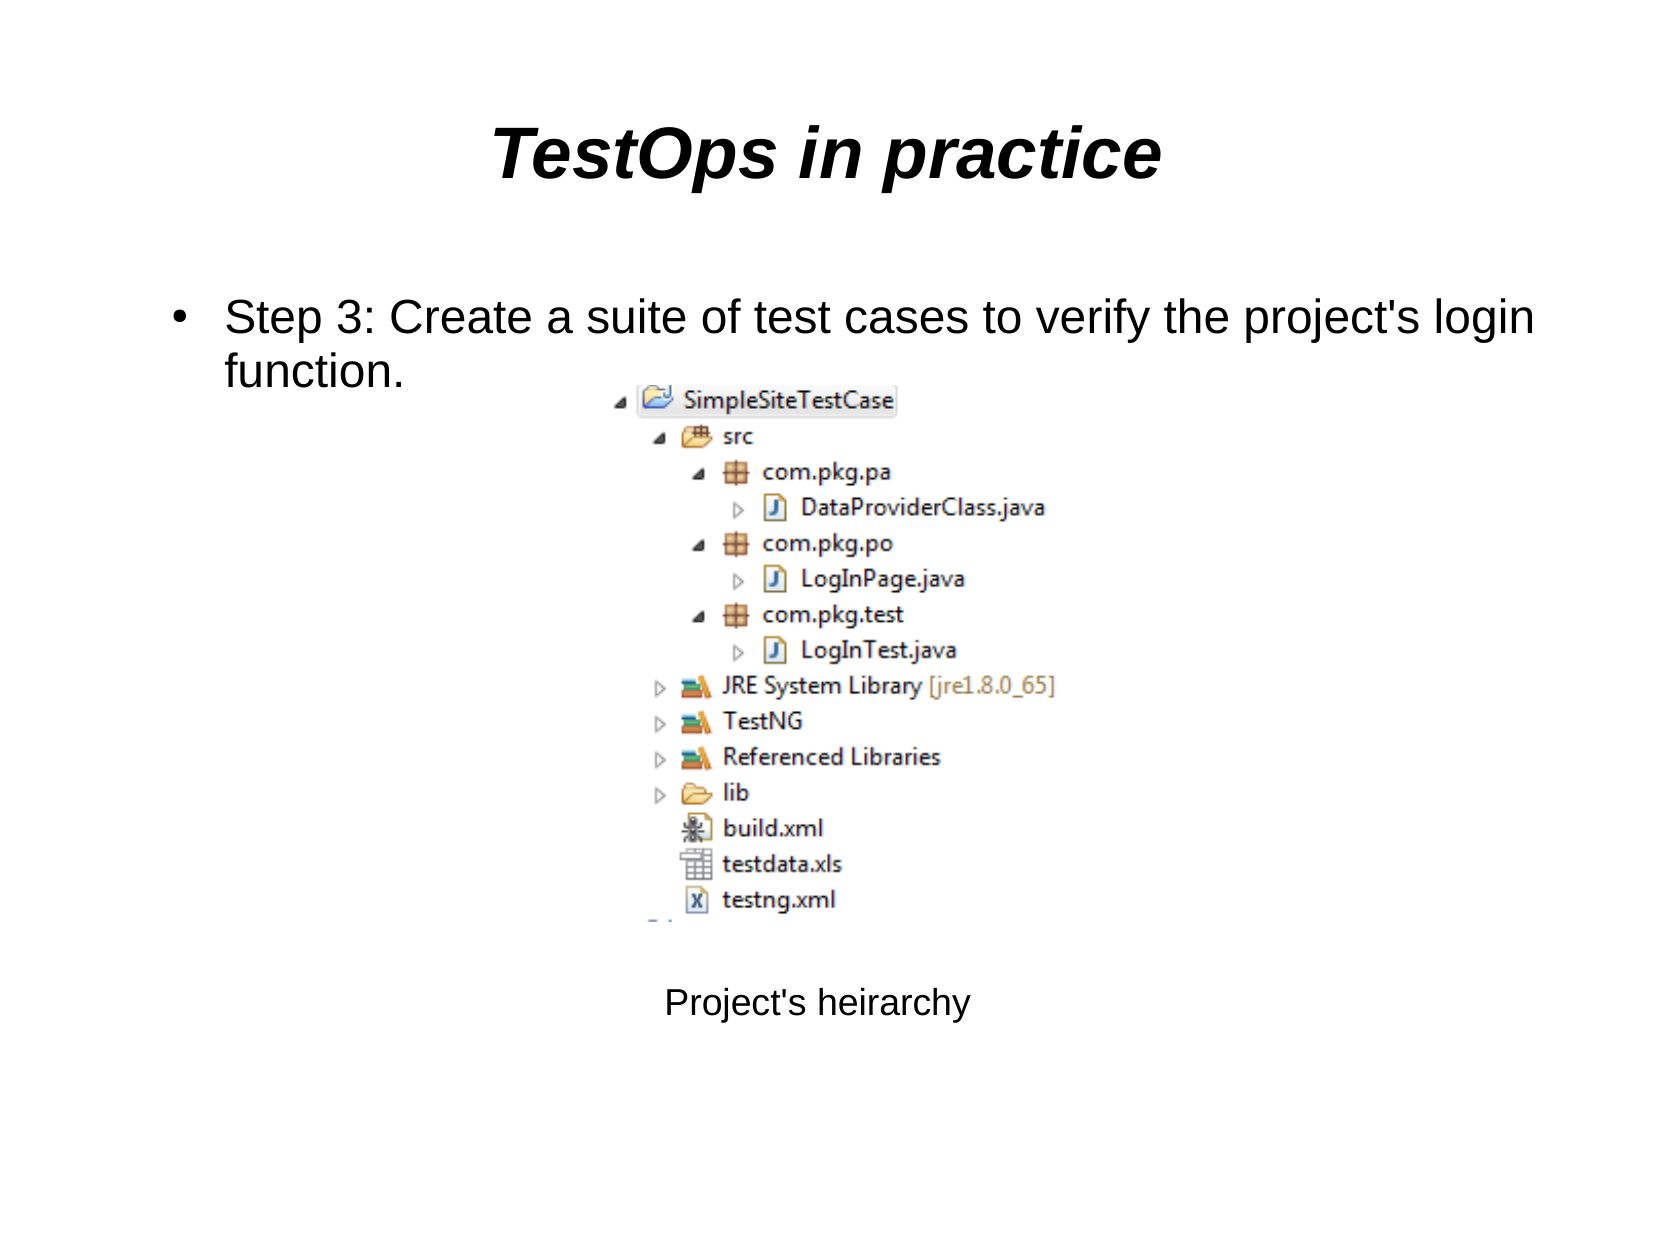

# TestOps in practice
Step 3: Create a suite of test cases to verify the project's login function.
Project's heirarchy